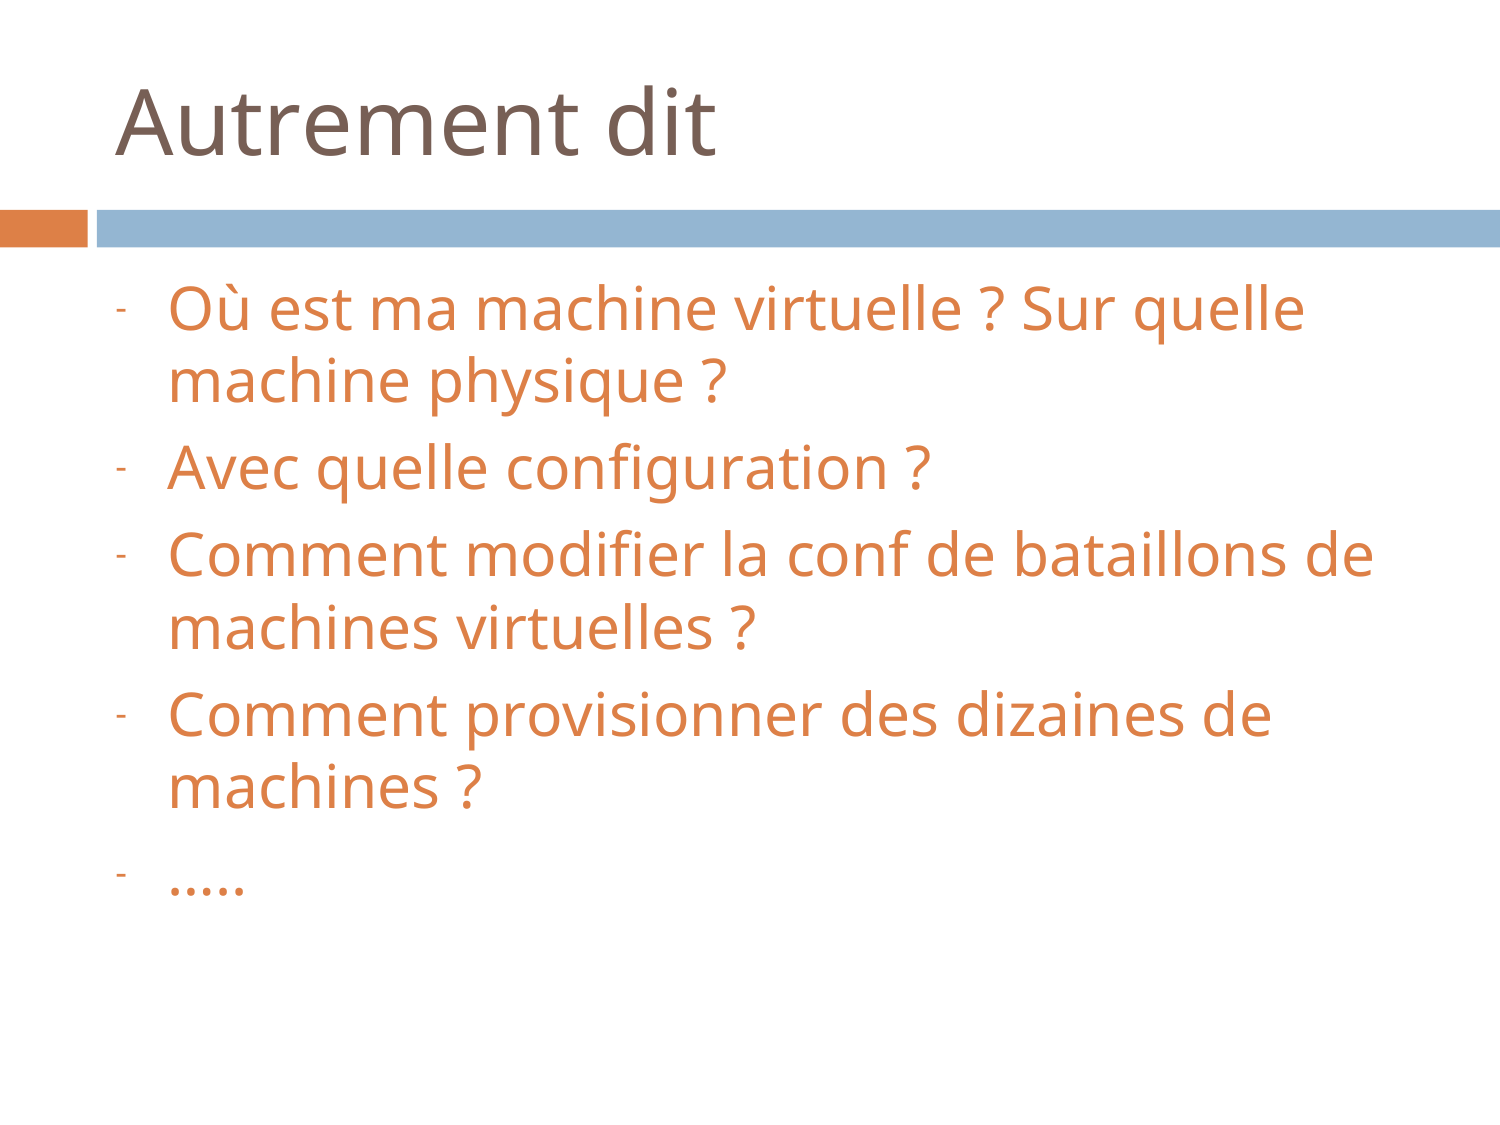

# Autrement dit
Où est ma machine virtuelle ? Sur quelle machine physique ?
Avec quelle configuration ?
Comment modifier la conf de bataillons de machines virtuelles ?
Comment provisionner des dizaines de machines ?
…..